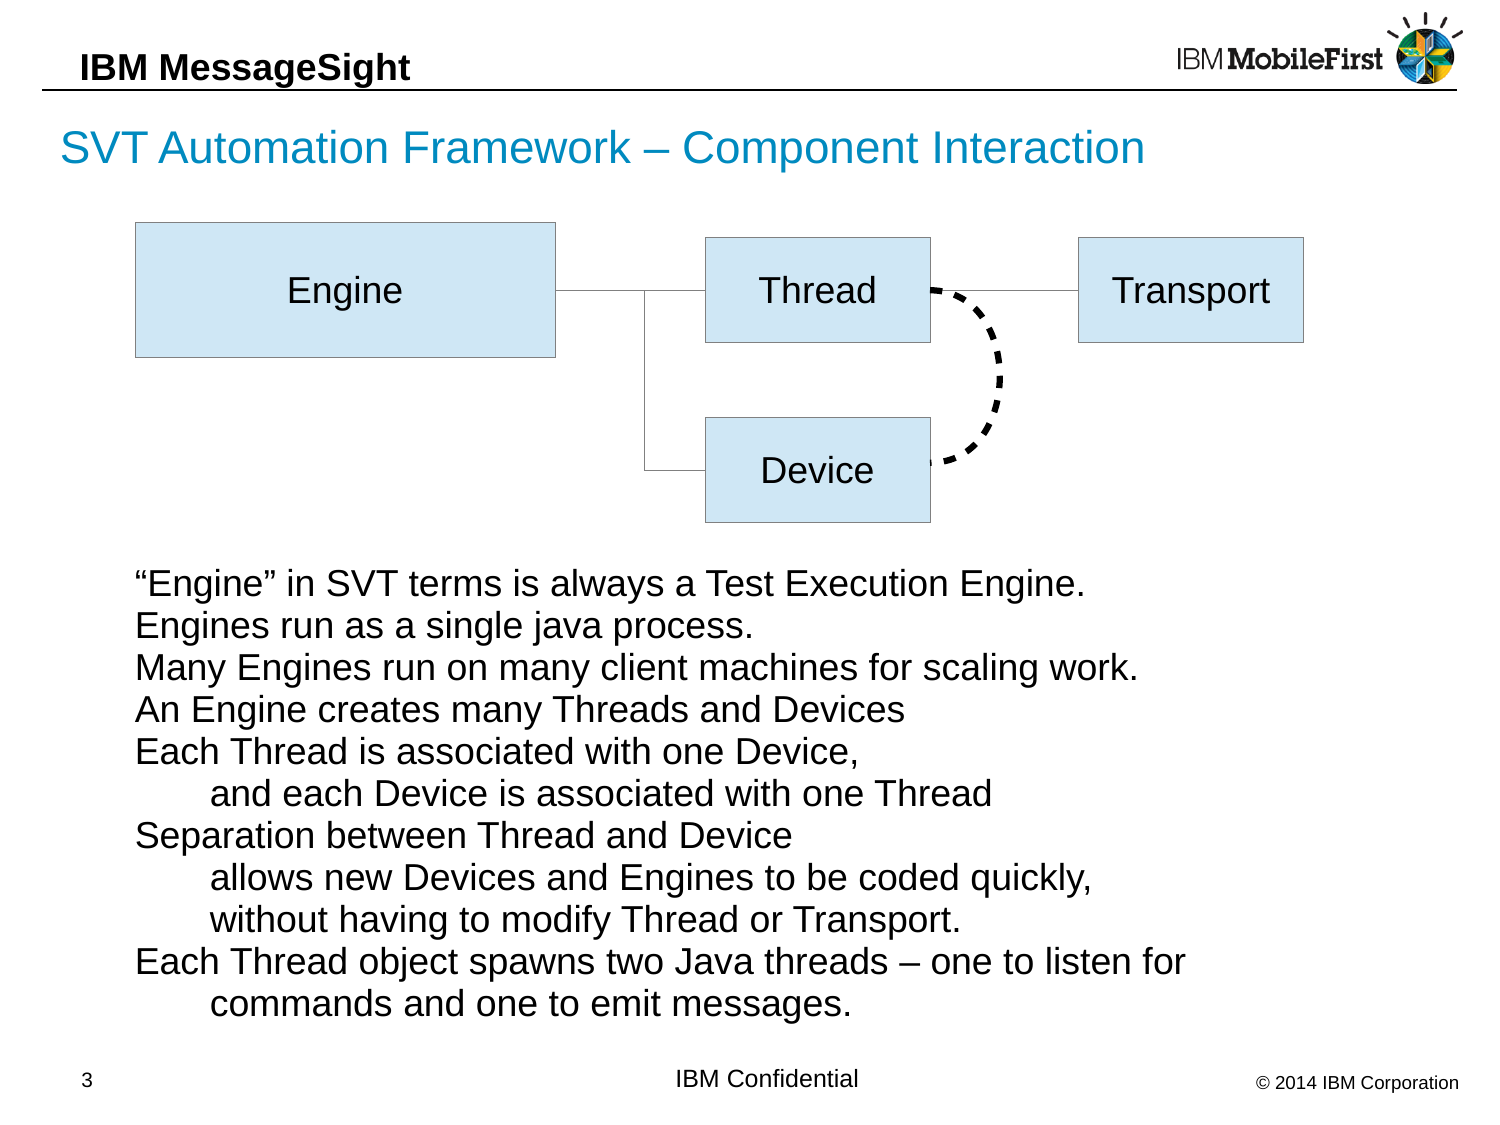

SVT Automation Framework – Component Interaction
Engine
Thread
Transport
Device
“Engine” in SVT terms is always a Test Execution Engine.
Engines run as a single java process.
Many Engines run on many client machines for scaling work.
An Engine creates many Threads and Devices
Each Thread is associated with one Device,
	and each Device is associated with one Thread
Separation between Thread and Device
	allows new Devices and Engines to be coded quickly,
	without having to modify Thread or Transport.
Each Thread object spawns two Java threads – one to listen for
	commands and one to emit messages.